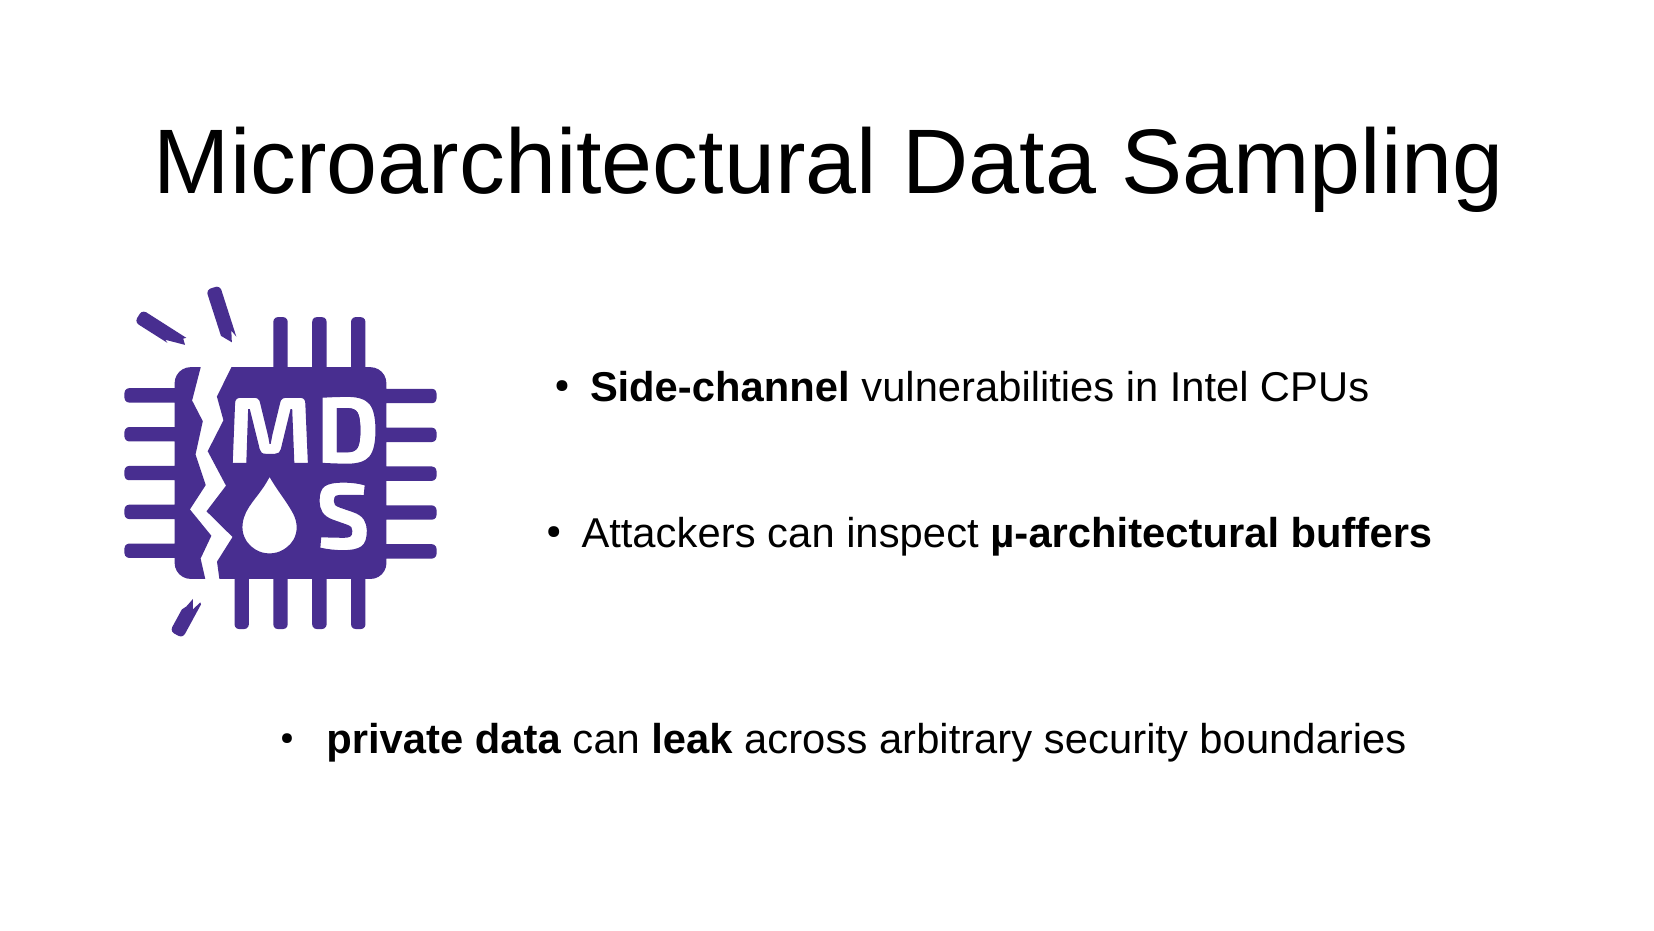

# Microarchitectural Data Sampling
Side-channel vulnerabilities in Intel CPUs
Attackers can inspect µ-architectural buffers
 private data can leak across arbitrary security boundaries